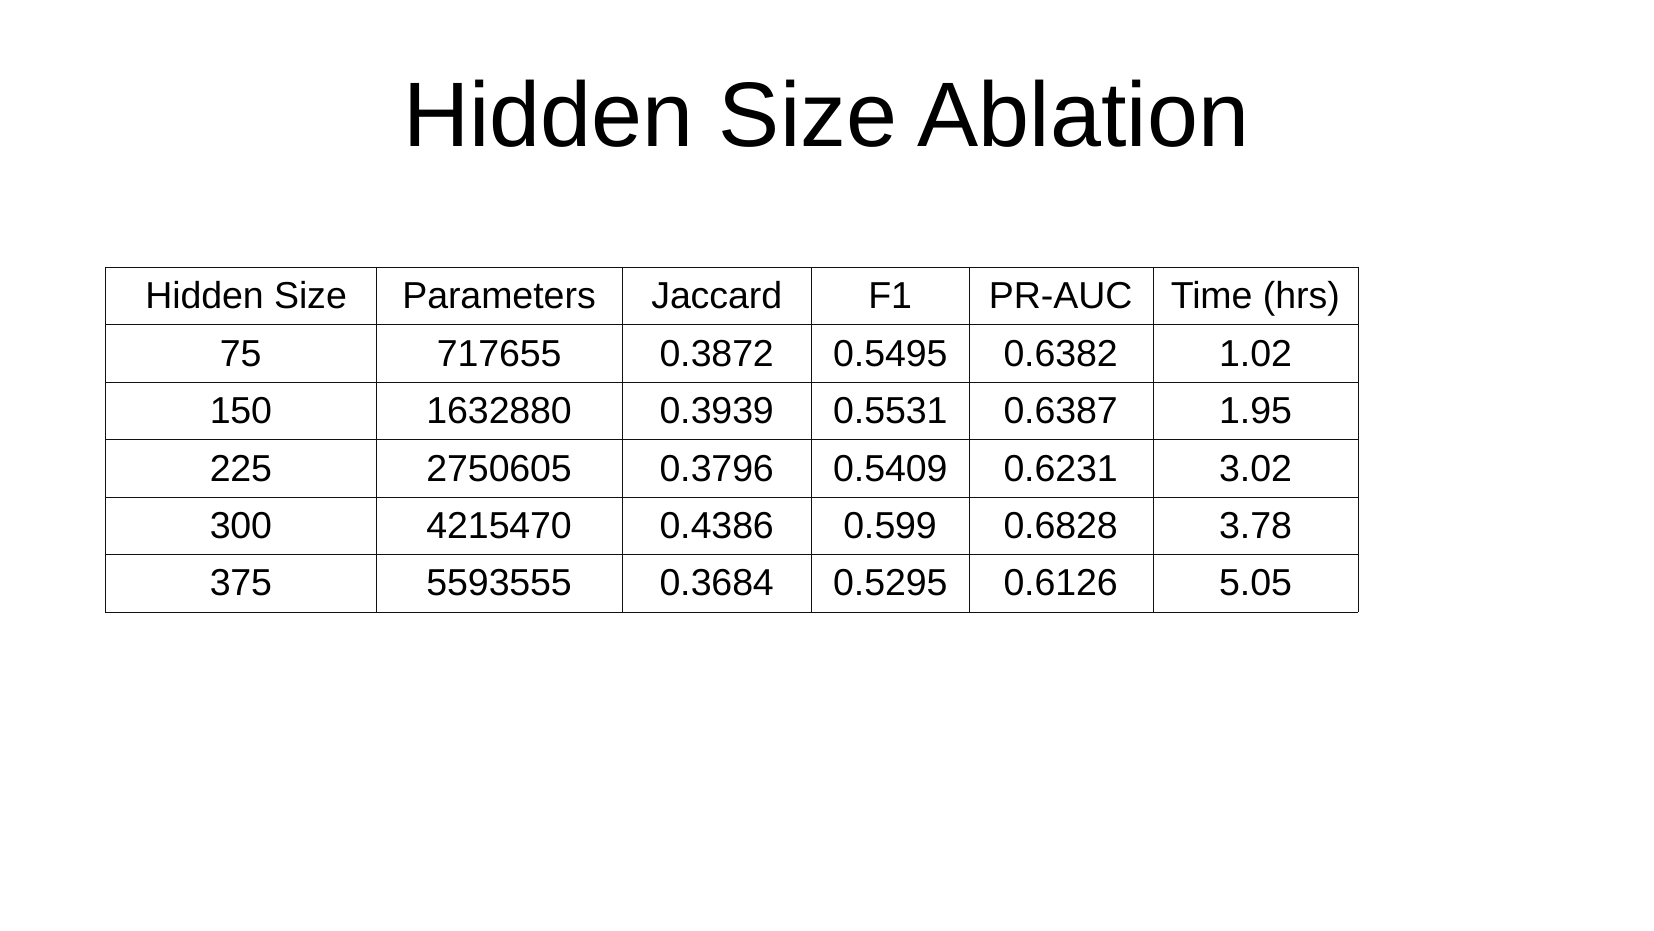

# Hidden Size Ablation
| Hidden Size | Parameters | Jaccard | F1 | PR-AUC | Time (hrs) |
| --- | --- | --- | --- | --- | --- |
| 75 | 717655 | 0.3872 | 0.5495 | 0.6382 | 1.02 |
| 150 | 1632880 | 0.3939 | 0.5531 | 0.6387 | 1.95 |
| 225 | 2750605 | 0.3796 | 0.5409 | 0.6231 | 3.02 |
| 300 | 4215470 | 0.4386 | 0.599 | 0.6828 | 3.78 |
| 375 | 5593555 | 0.3684 | 0.5295 | 0.6126 | 5.05 |